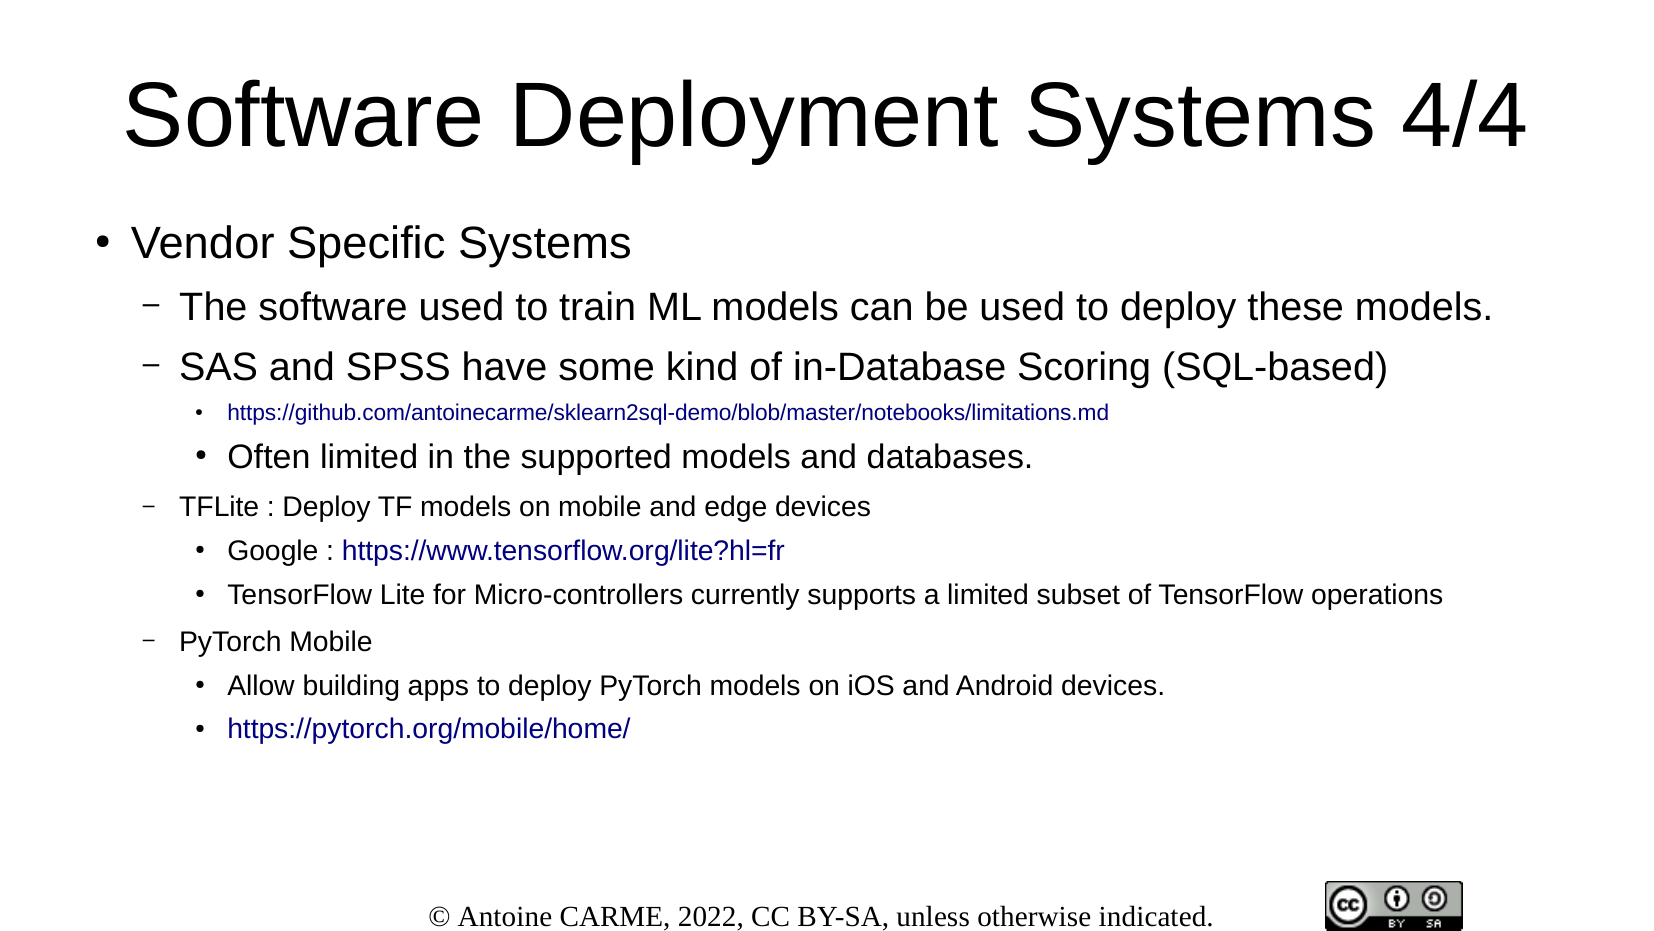

# Software Deployment Systems 4/4
Vendor Specific Systems
The software used to train ML models can be used to deploy these models.
SAS and SPSS have some kind of in-Database Scoring (SQL-based)
https://github.com/antoinecarme/sklearn2sql-demo/blob/master/notebooks/limitations.md
Often limited in the supported models and databases.
TFLite : Deploy TF models on mobile and edge devices
Google : https://www.tensorflow.org/lite?hl=fr
TensorFlow Lite for Micro-controllers currently supports a limited subset of TensorFlow operations
PyTorch Mobile
Allow building apps to deploy PyTorch models on iOS and Android devices.
https://pytorch.org/mobile/home/